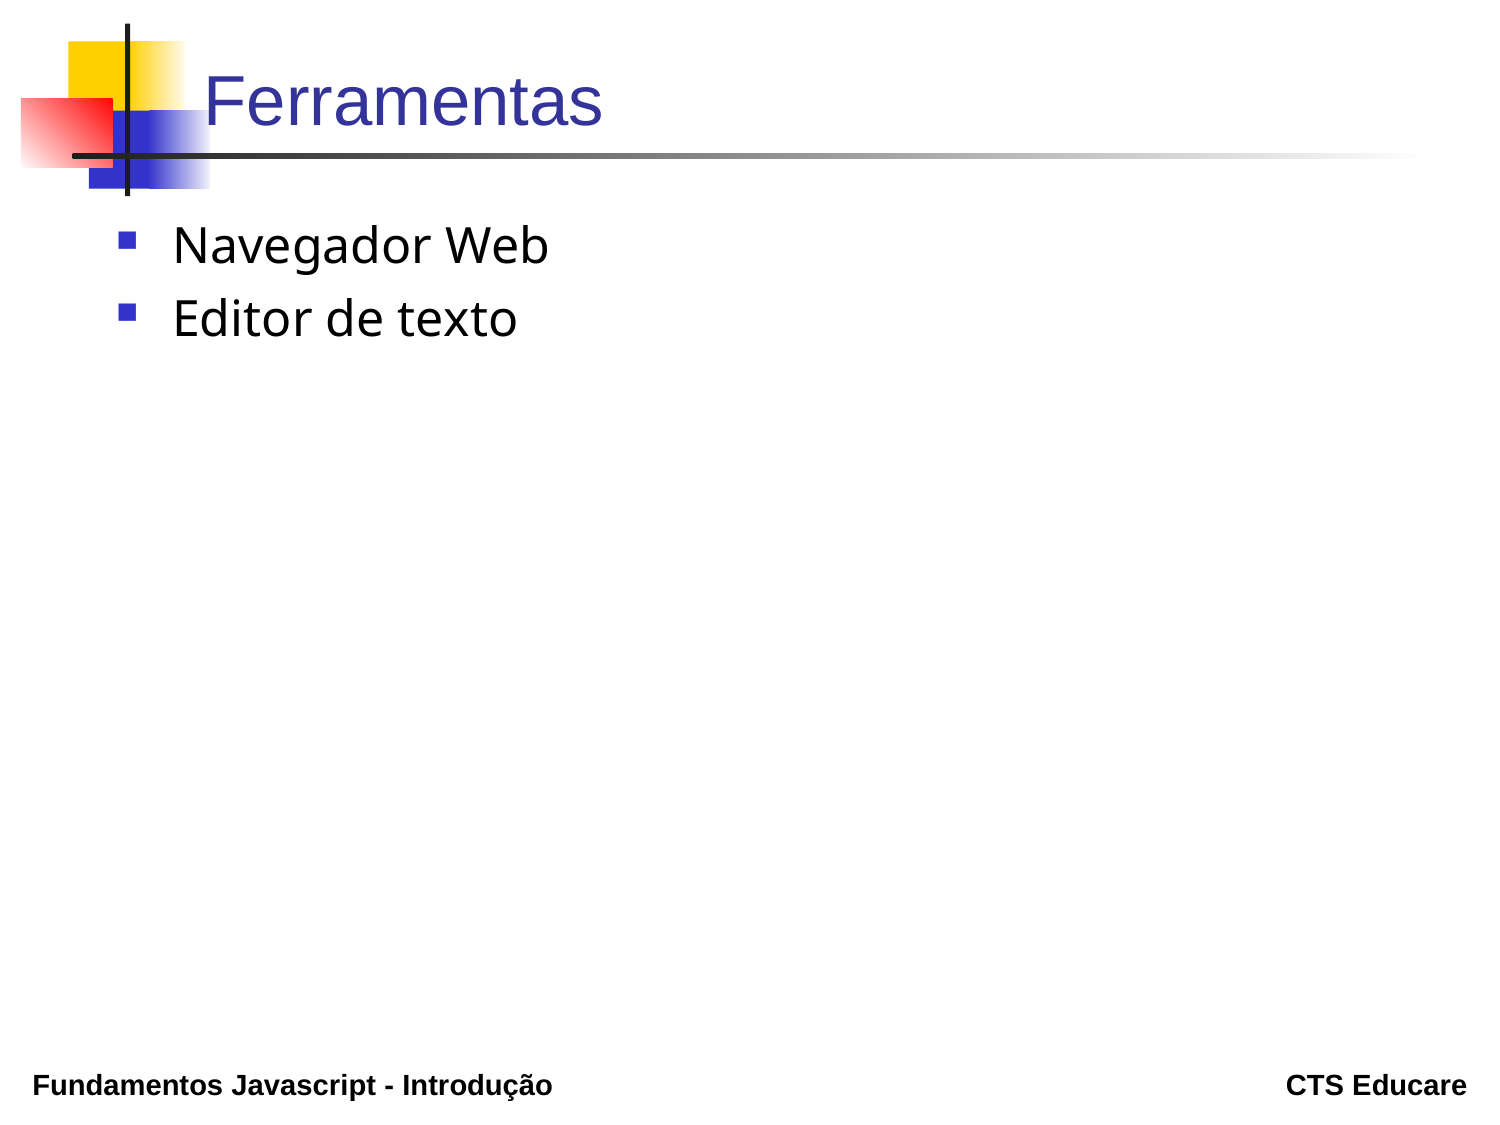

# Ferramentas
Navegador Web
Editor de texto